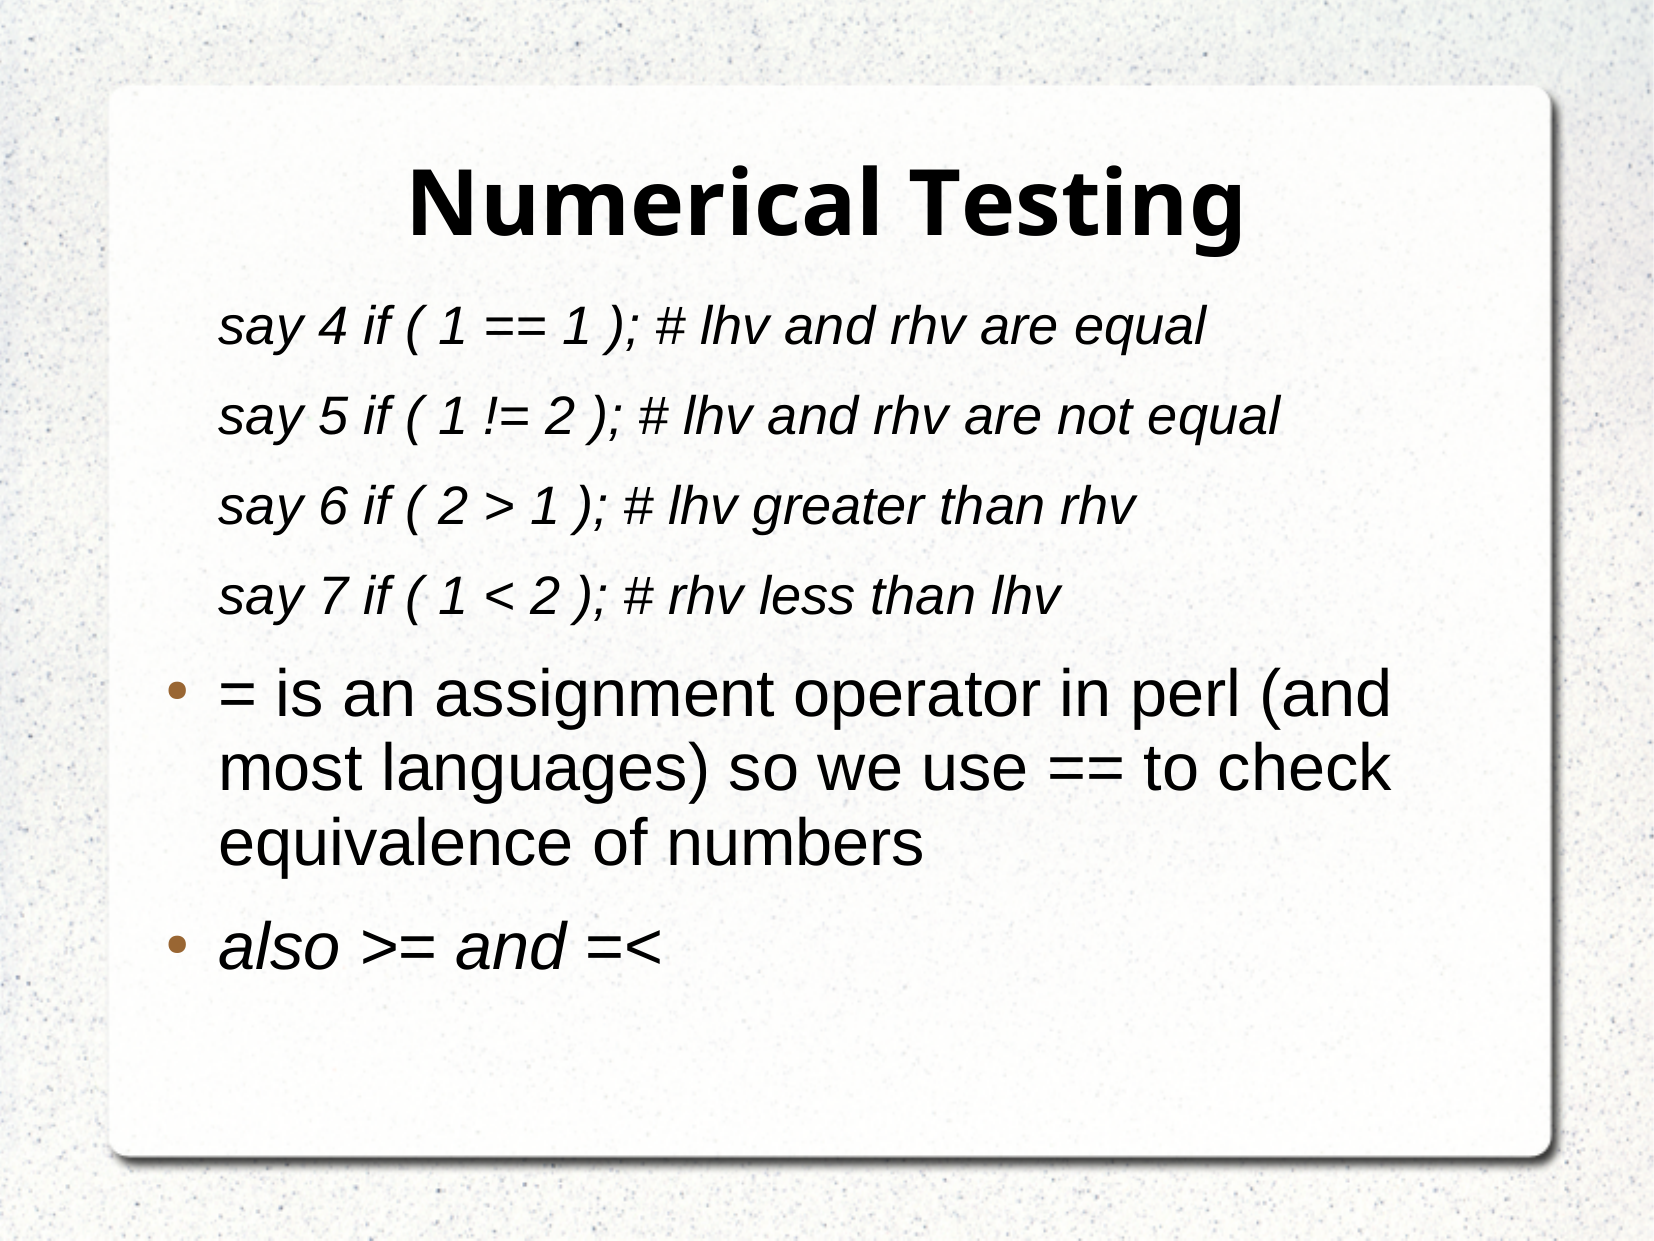

# Numerical Testing
say 4 if ( 1 == 1 ); # lhv and rhv are equal
say 5 if ( 1 != 2 ); # lhv and rhv are not equal
say 6 if ( 2 > 1 ); # lhv greater than rhv
say 7 if ( 1 < 2 ); # rhv less than lhv
= is an assignment operator in perl (and most languages) so we use == to check equivalence of numbers
also >= and =<